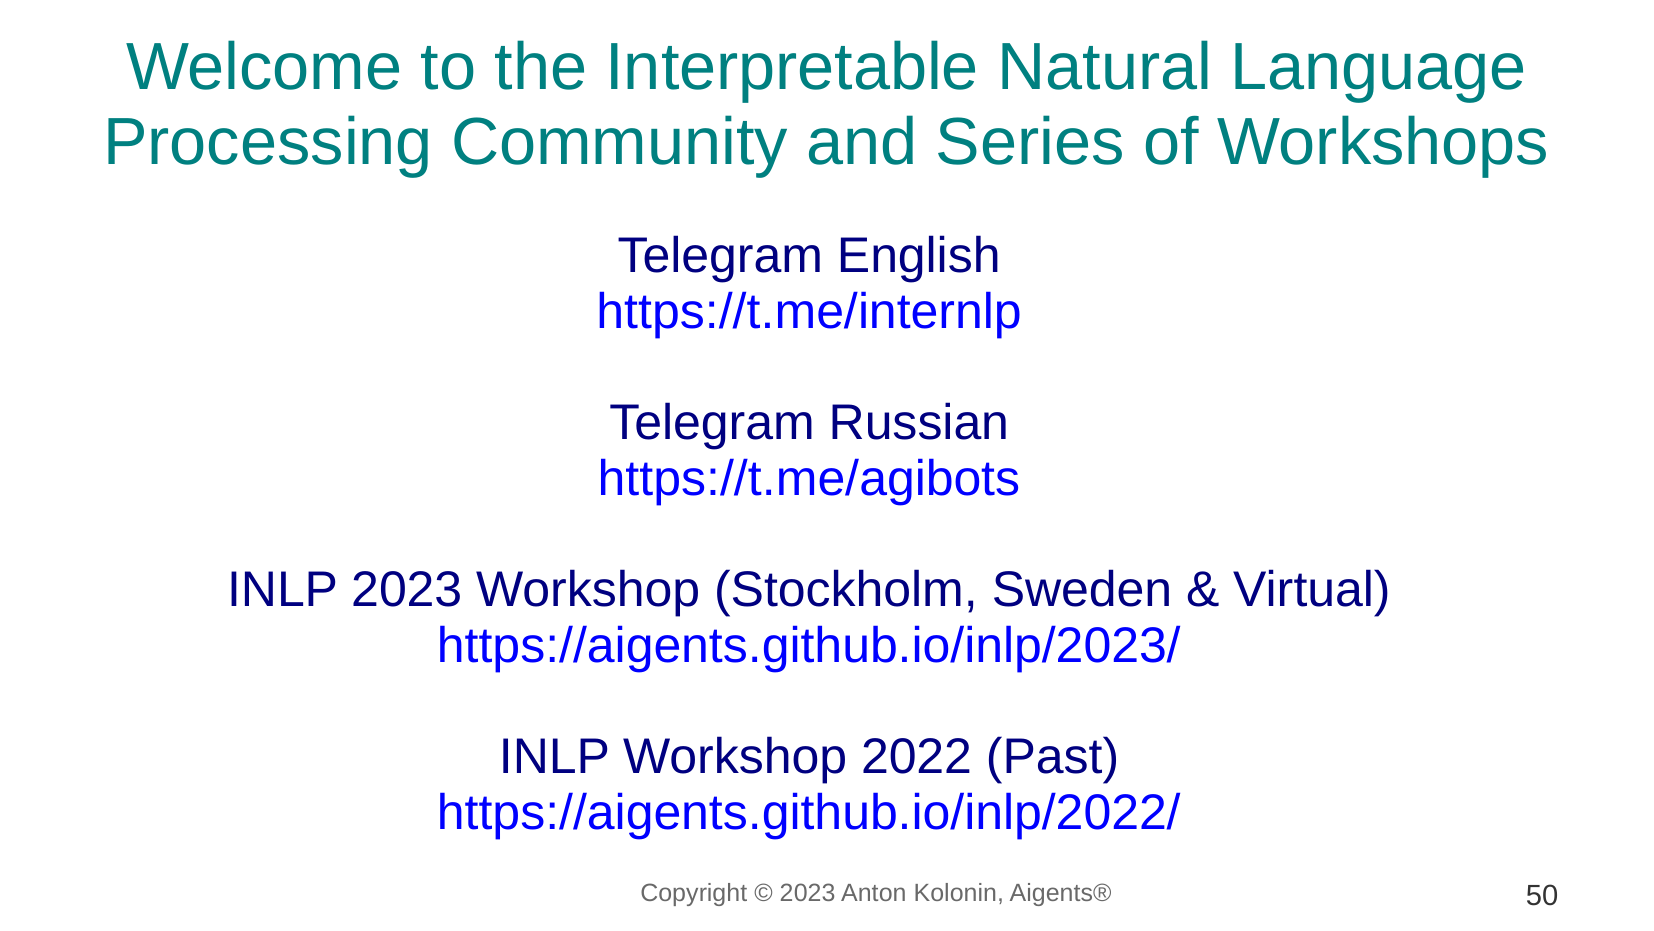

Welcome to the Interpretable Natural Language Processing Community and Series of Workshops
Telegram English
https://t.me/internlp
Telegram Russian
https://t.me/agibots
INLP 2023 Workshop (Stockholm, Sweden & Virtual)
https://aigents.github.io/inlp/2023/
INLP Workshop 2022 (Past)
https://aigents.github.io/inlp/2022/
Copyright © 2023 Anton Kolonin, Aigents®
50